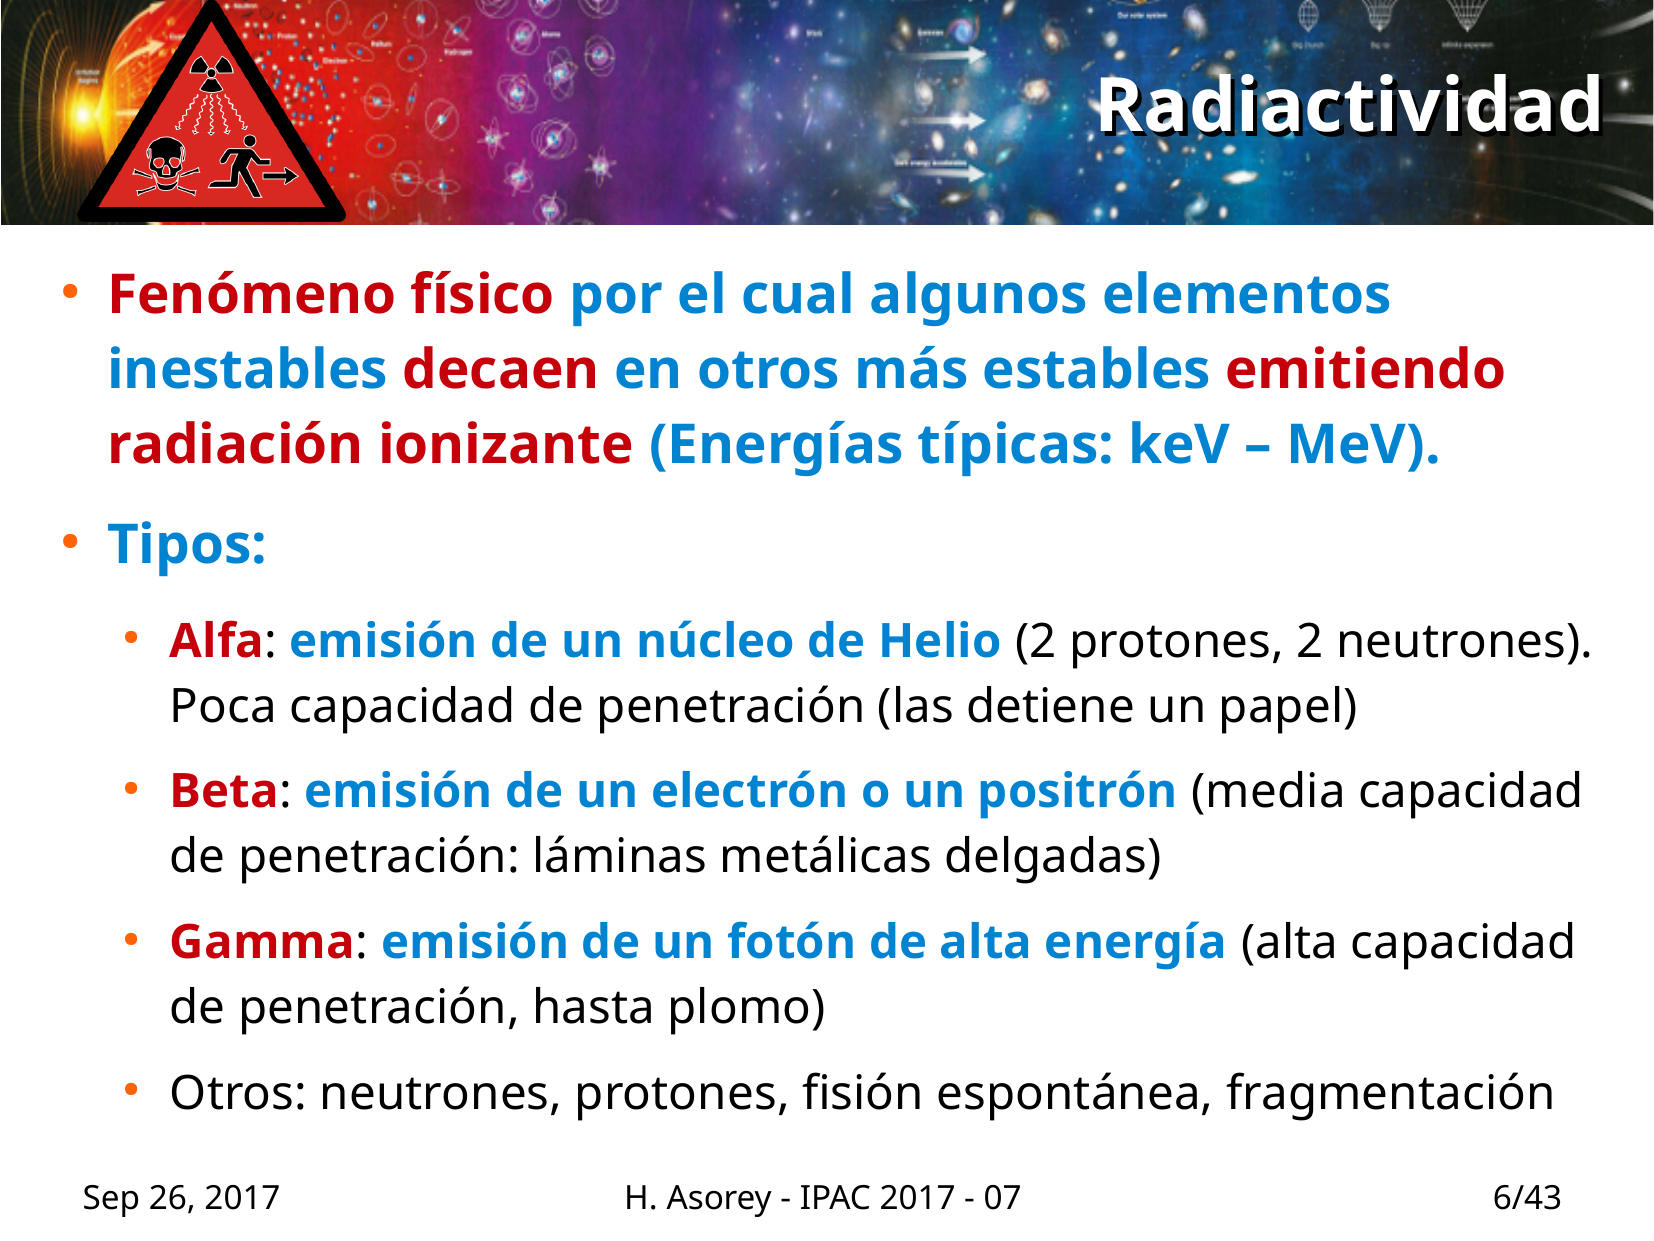

# Radiactividad
Fenómeno físico por el cual algunos elementos inestables decaen en otros más estables emitiendo radiación ionizante (Energías típicas: keV – MeV).
Tipos:
Alfa: emisión de un núcleo de Helio (2 protones, 2 neutrones). Poca capacidad de penetración (las detiene un papel)
Beta: emisión de un electrón o un positrón (media capacidad de penetración: láminas metálicas delgadas)
Gamma: emisión de un fotón de alta energía (alta capacidad de penetración, hasta plomo)
Otros: neutrones, protones, fisión espontánea, fragmentación
Sep 26, 2017
H. Asorey - IPAC 2017 - 07
6